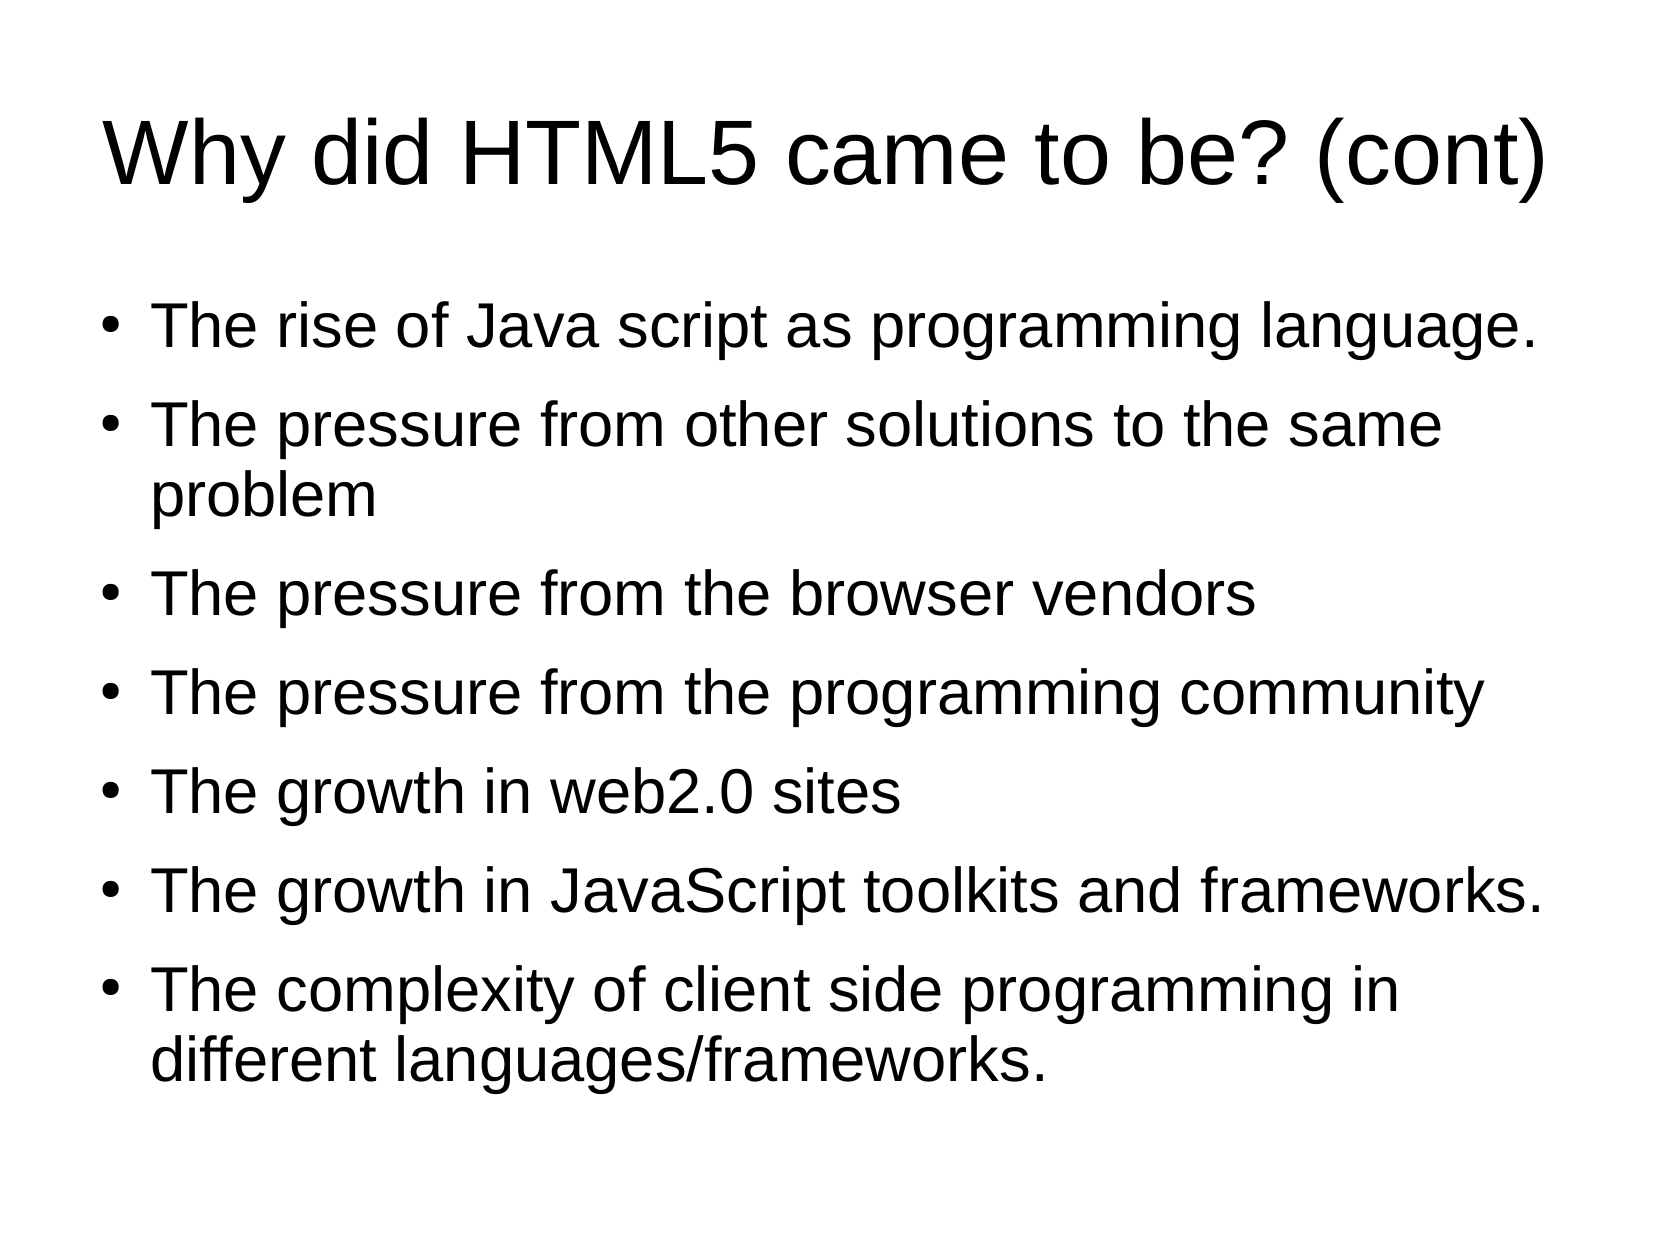

# Why did HTML5 came to be? (cont)
The rise of Java script as programming language.
The pressure from other solutions to the same problem
The pressure from the browser vendors
The pressure from the programming community
The growth in web2.0 sites
The growth in JavaScript toolkits and frameworks.
The complexity of client side programming in different languages/frameworks.